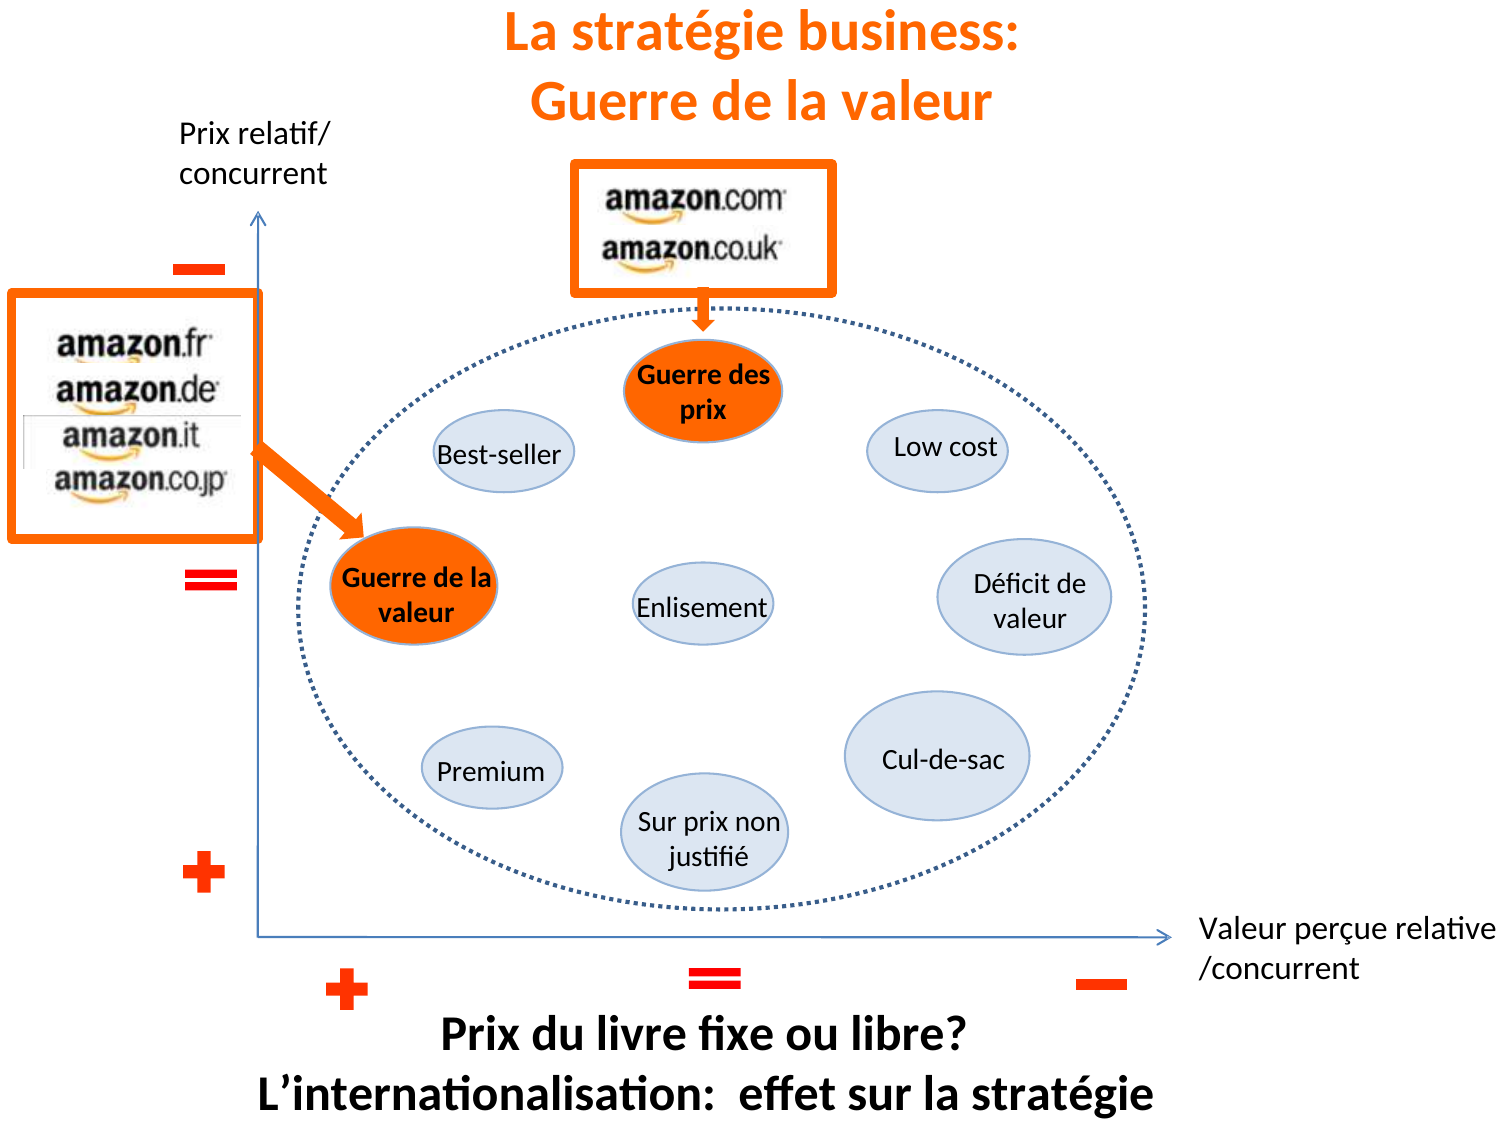

La stratégie business:
Guerre de la valeur
Prix relatif/
concurrent
Guerre des
prix
Low cost
Best-seller
Guerre de la
Déficit de
Enlisement
valeur
valeur
Cul-de-sac
Premium
Sur prix non
justifié
Valeur perçue relative
/concurrent
Prix du livre fixe ou libre?
L’internationalisation: effet sur la stratégie